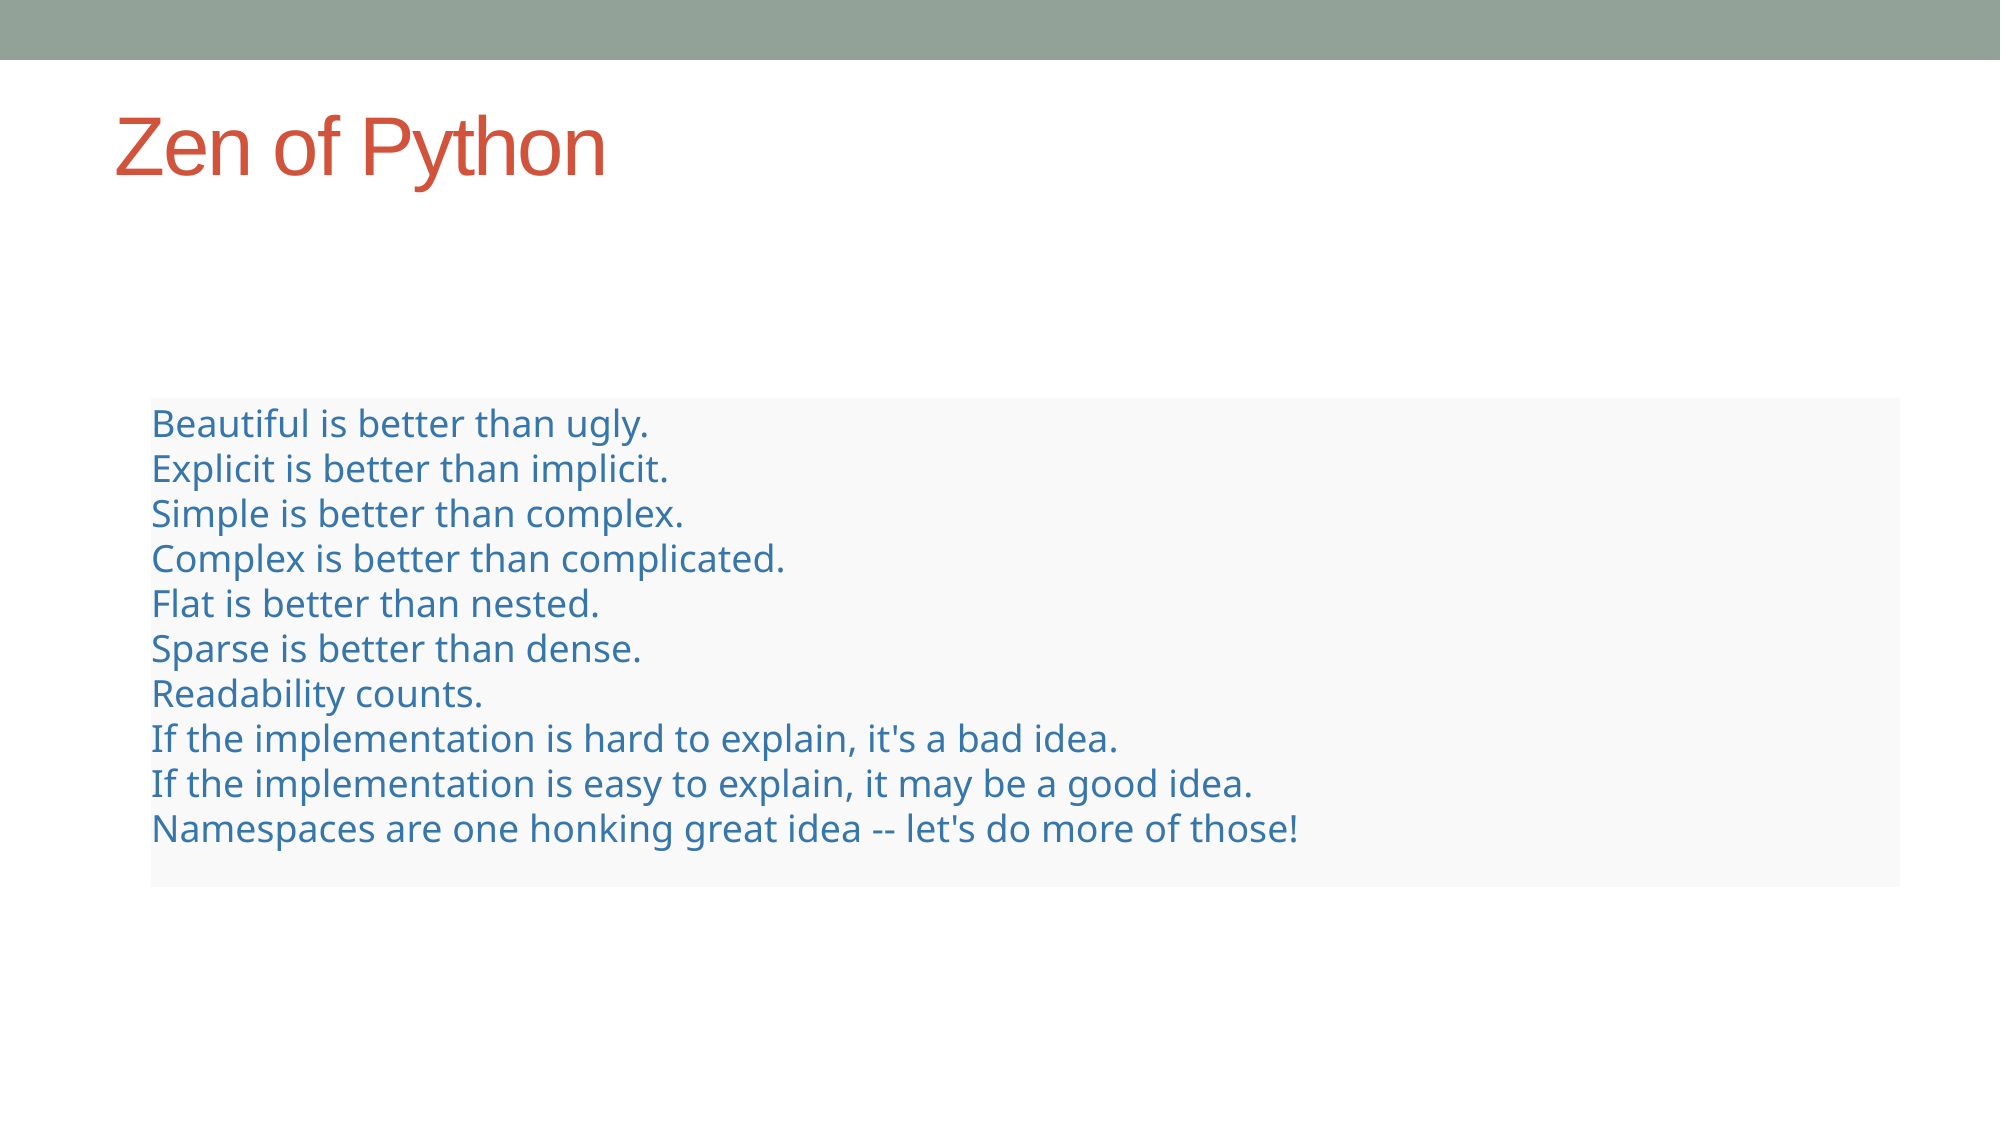

# Zen of Python
Beautiful is better than ugly.
Explicit is better than implicit.
Simple is better than complex.
Complex is better than complicated.
Flat is better than nested.
Sparse is better than dense.
Readability counts.
If the implementation is hard to explain, it's a bad idea.
If the implementation is easy to explain, it may be a good idea.
Namespaces are one honking great idea -- let's do more of those!